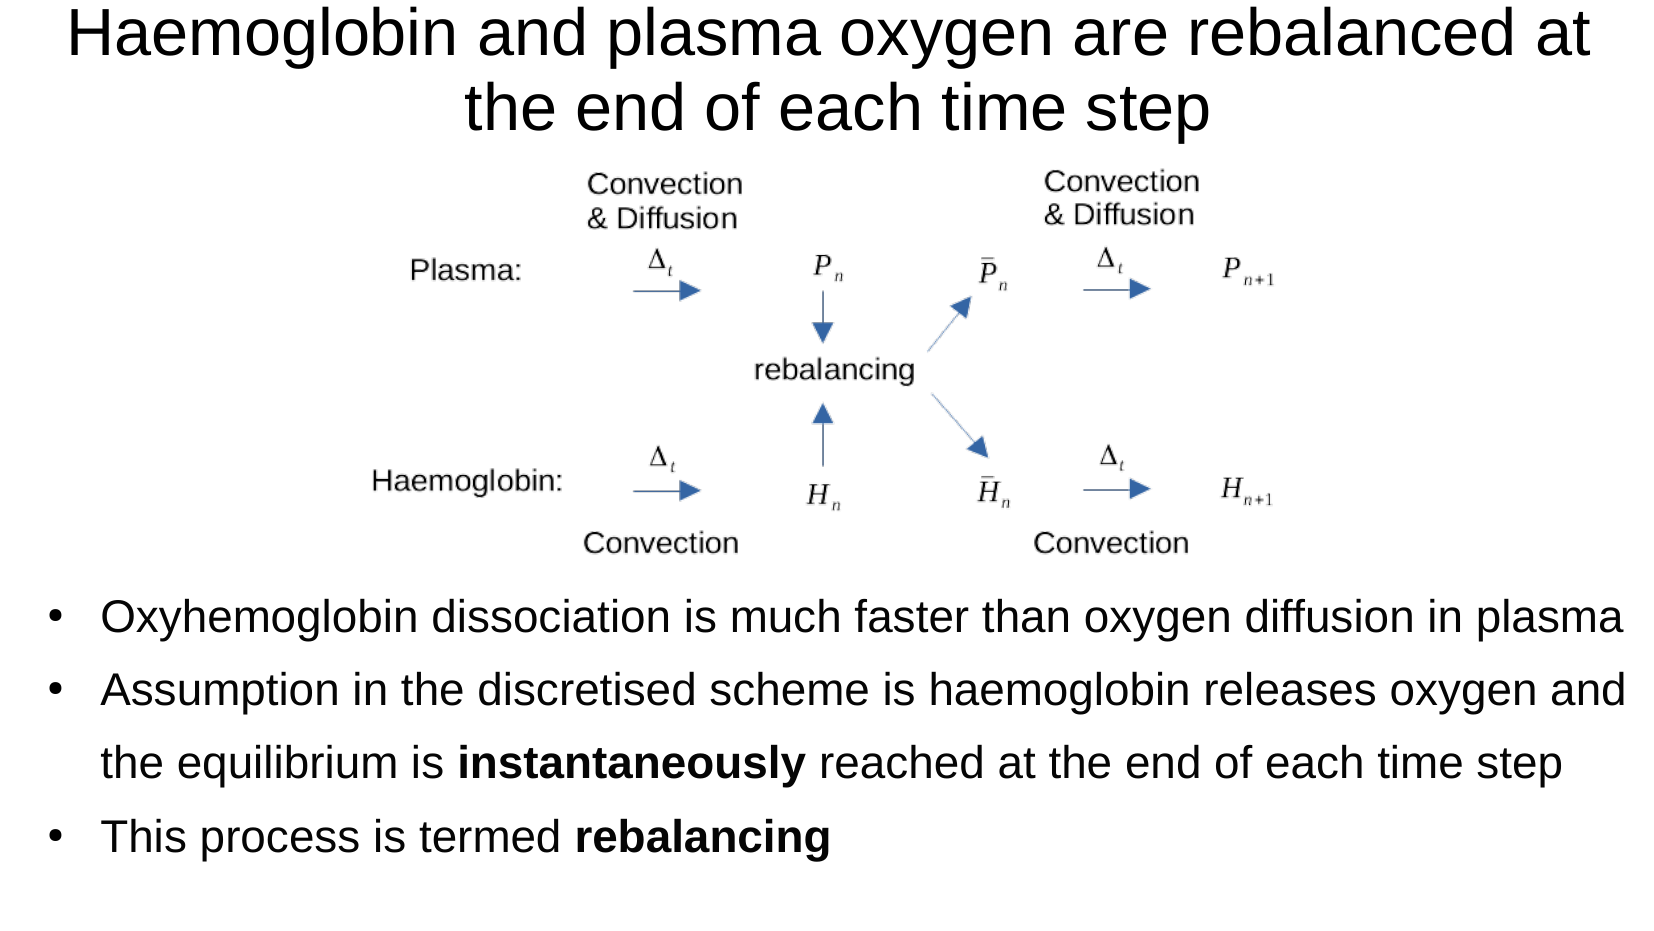

# Haemoglobin and plasma oxygen are rebalanced at the end of each time step
Oxyhemoglobin dissociation is much faster than oxygen diffusion in plasma
Assumption in the discretised scheme is haemoglobin releases oxygen and
the equilibrium is instantaneously reached at the end of each time step
This process is termed rebalancing